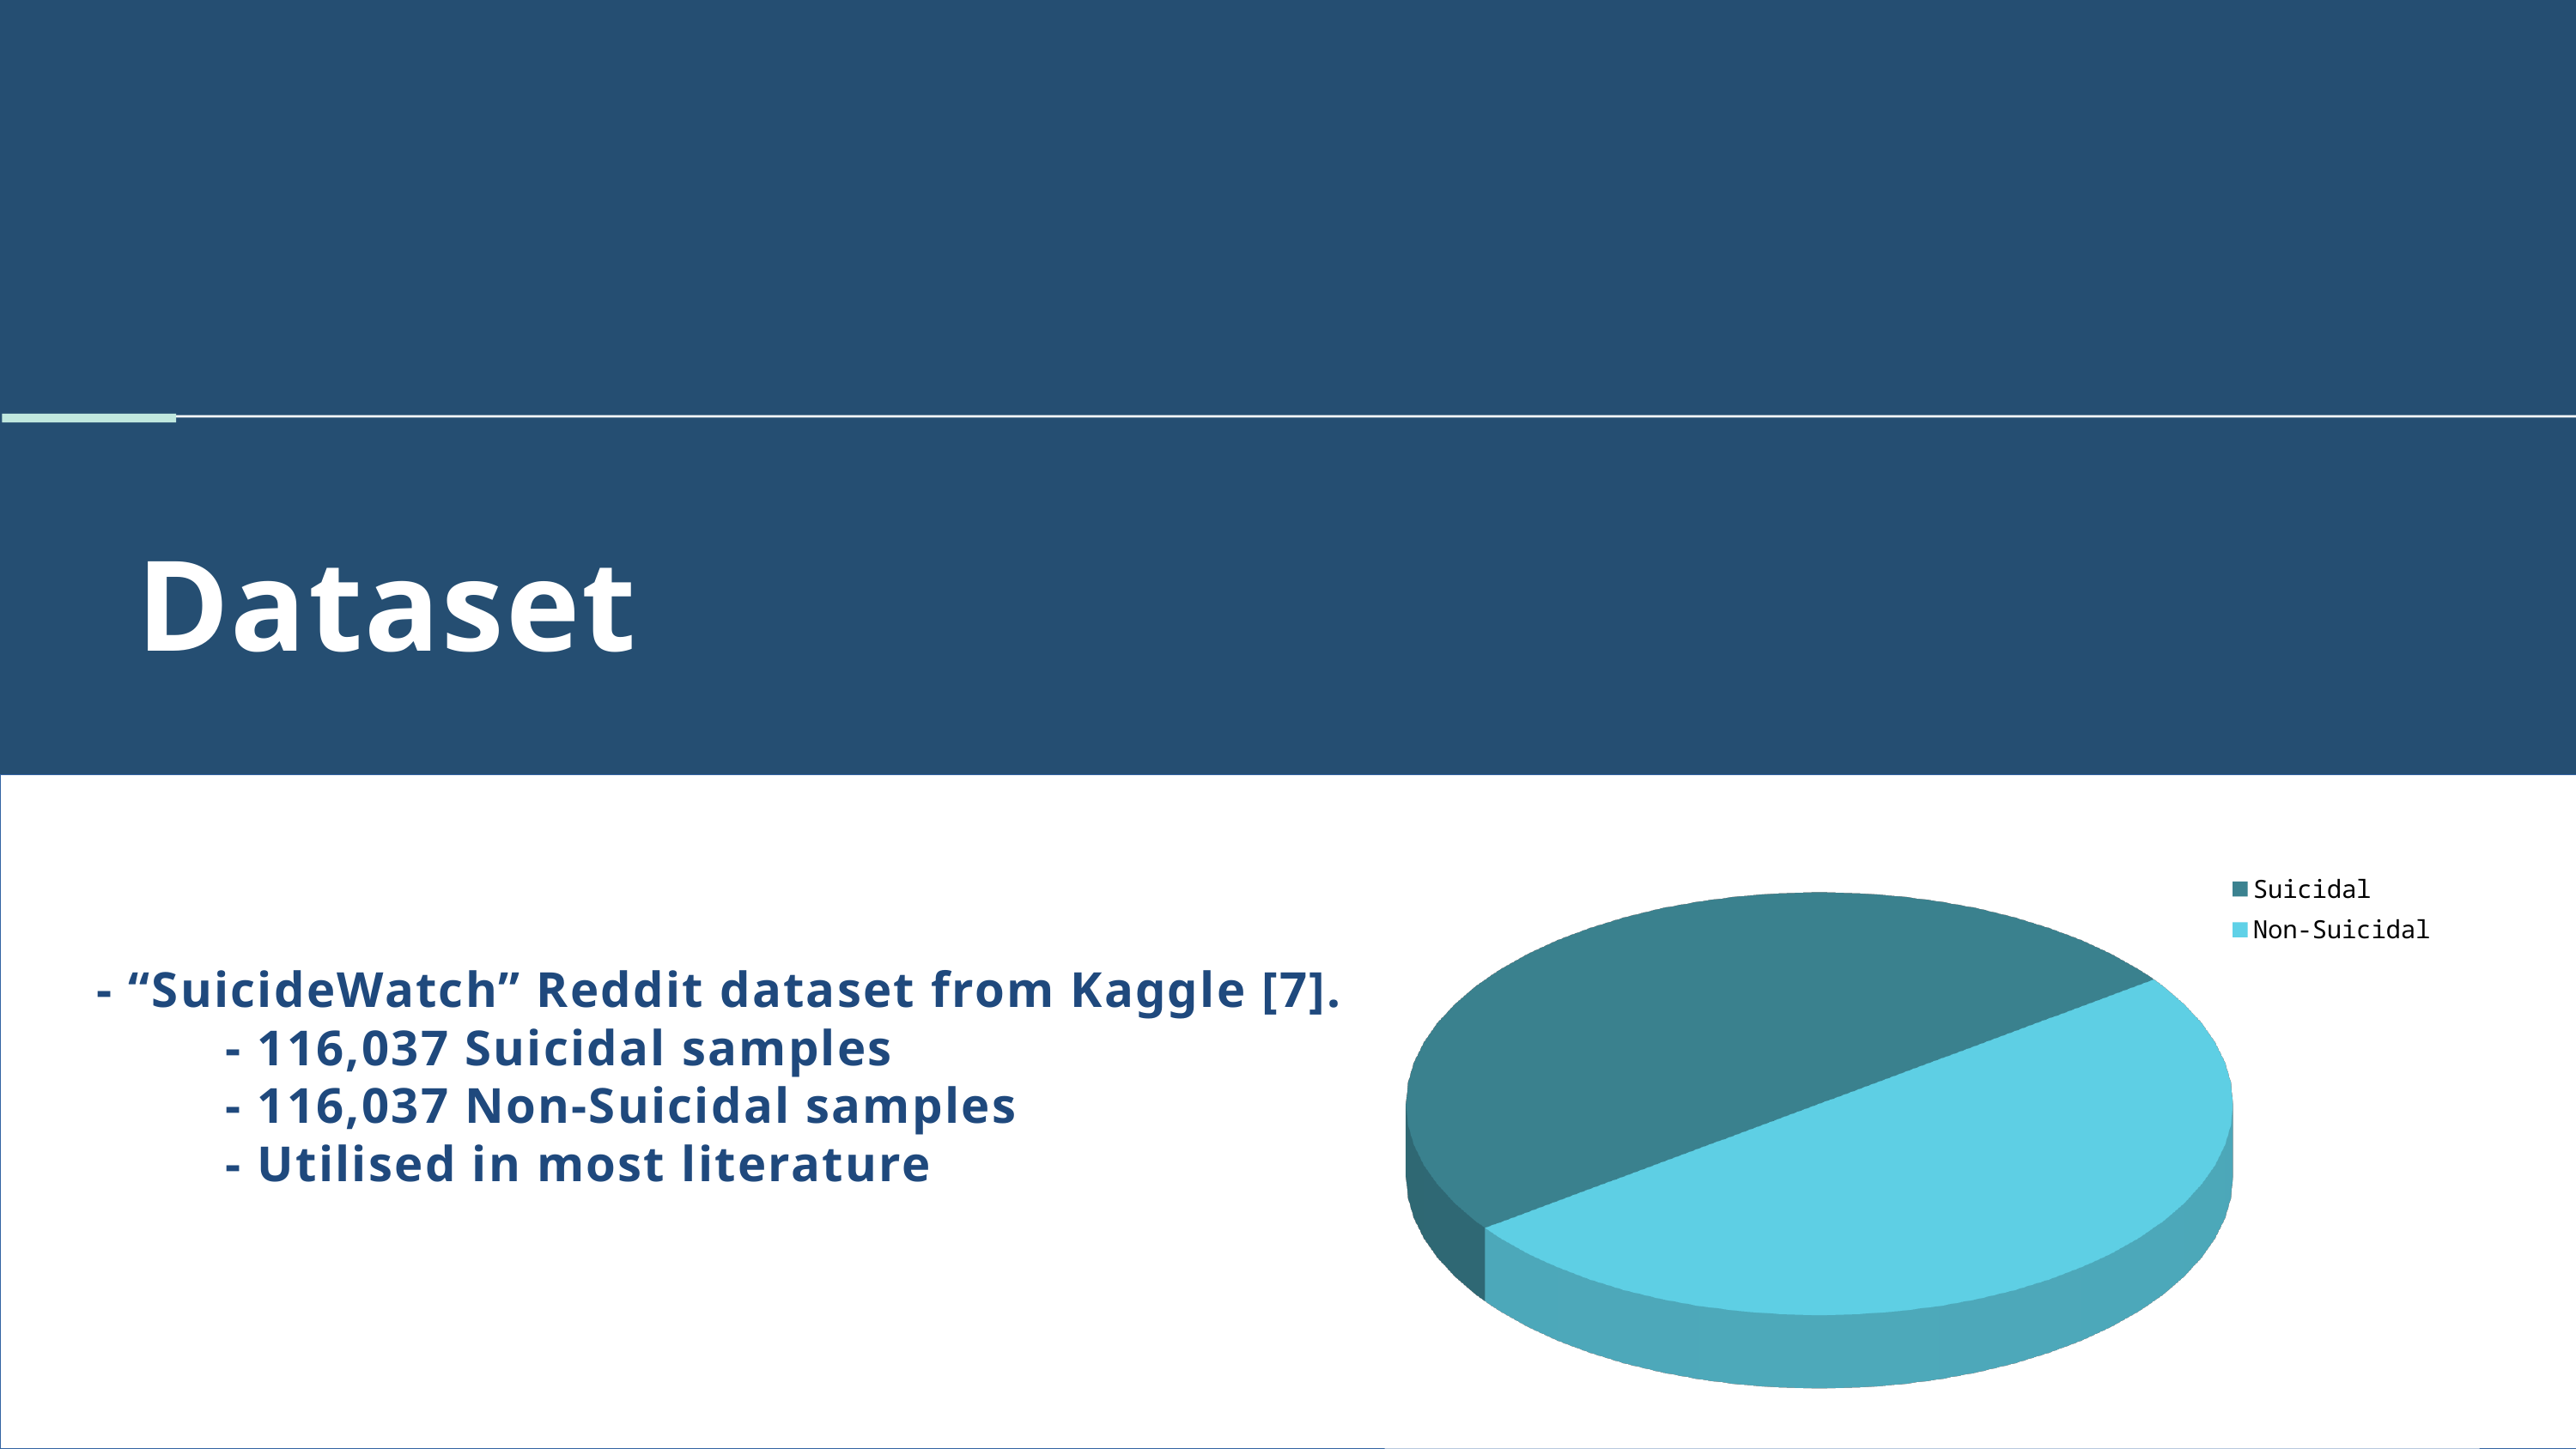

Dataset
[unsupported chart]
- “SuicideWatch” Reddit dataset from Kaggle [7].
	- 116,037 Suicidal samples
	- 116,037 Non-Suicidal samples
	- Utilised in most literature